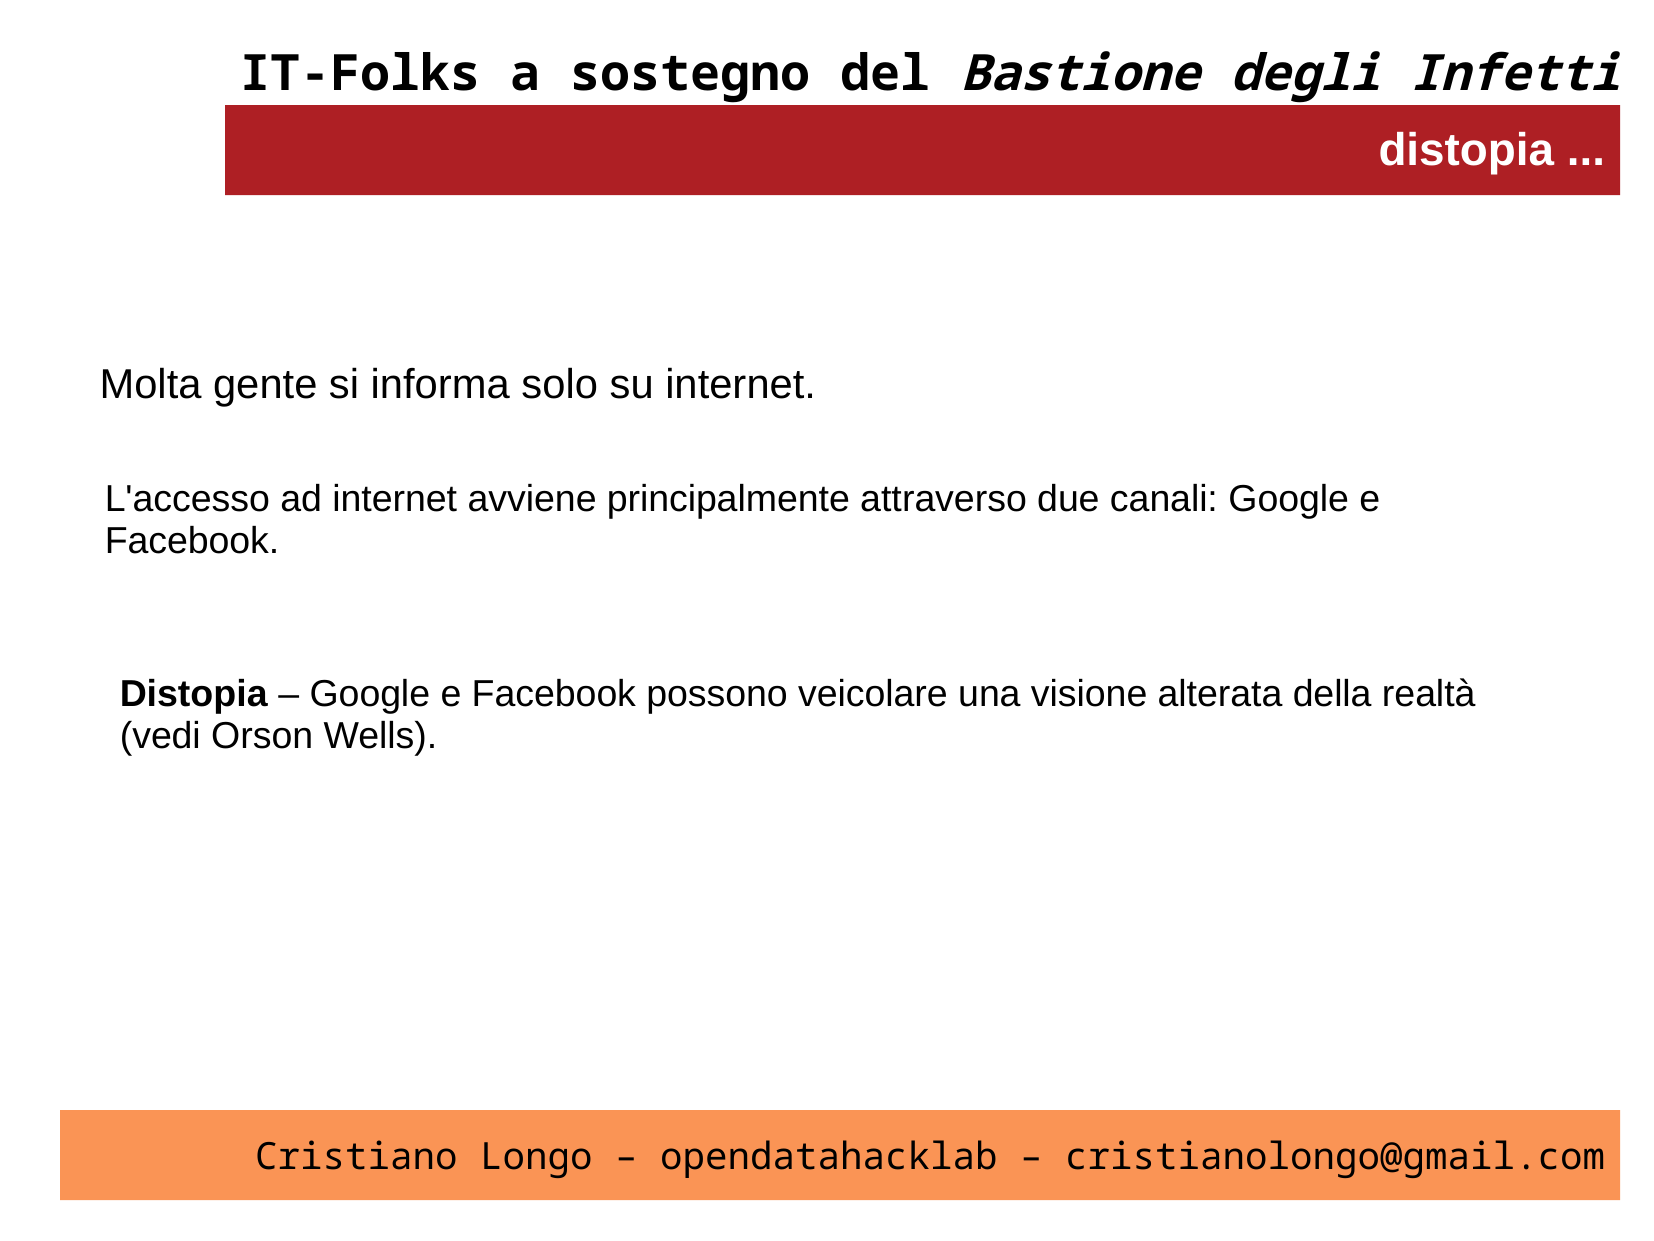

IT-Folks a sostegno del Bastione degli Infetti
distopia ...
Molta gente si informa solo su internet.
L'accesso ad internet avviene principalmente attraverso due canali: Google e Facebook.
Distopia – Google e Facebook possono veicolare una visione alterata della realtà (vedi Orson Wells).
Cristiano Longo – opendatahacklab – cristianolongo@gmail.com